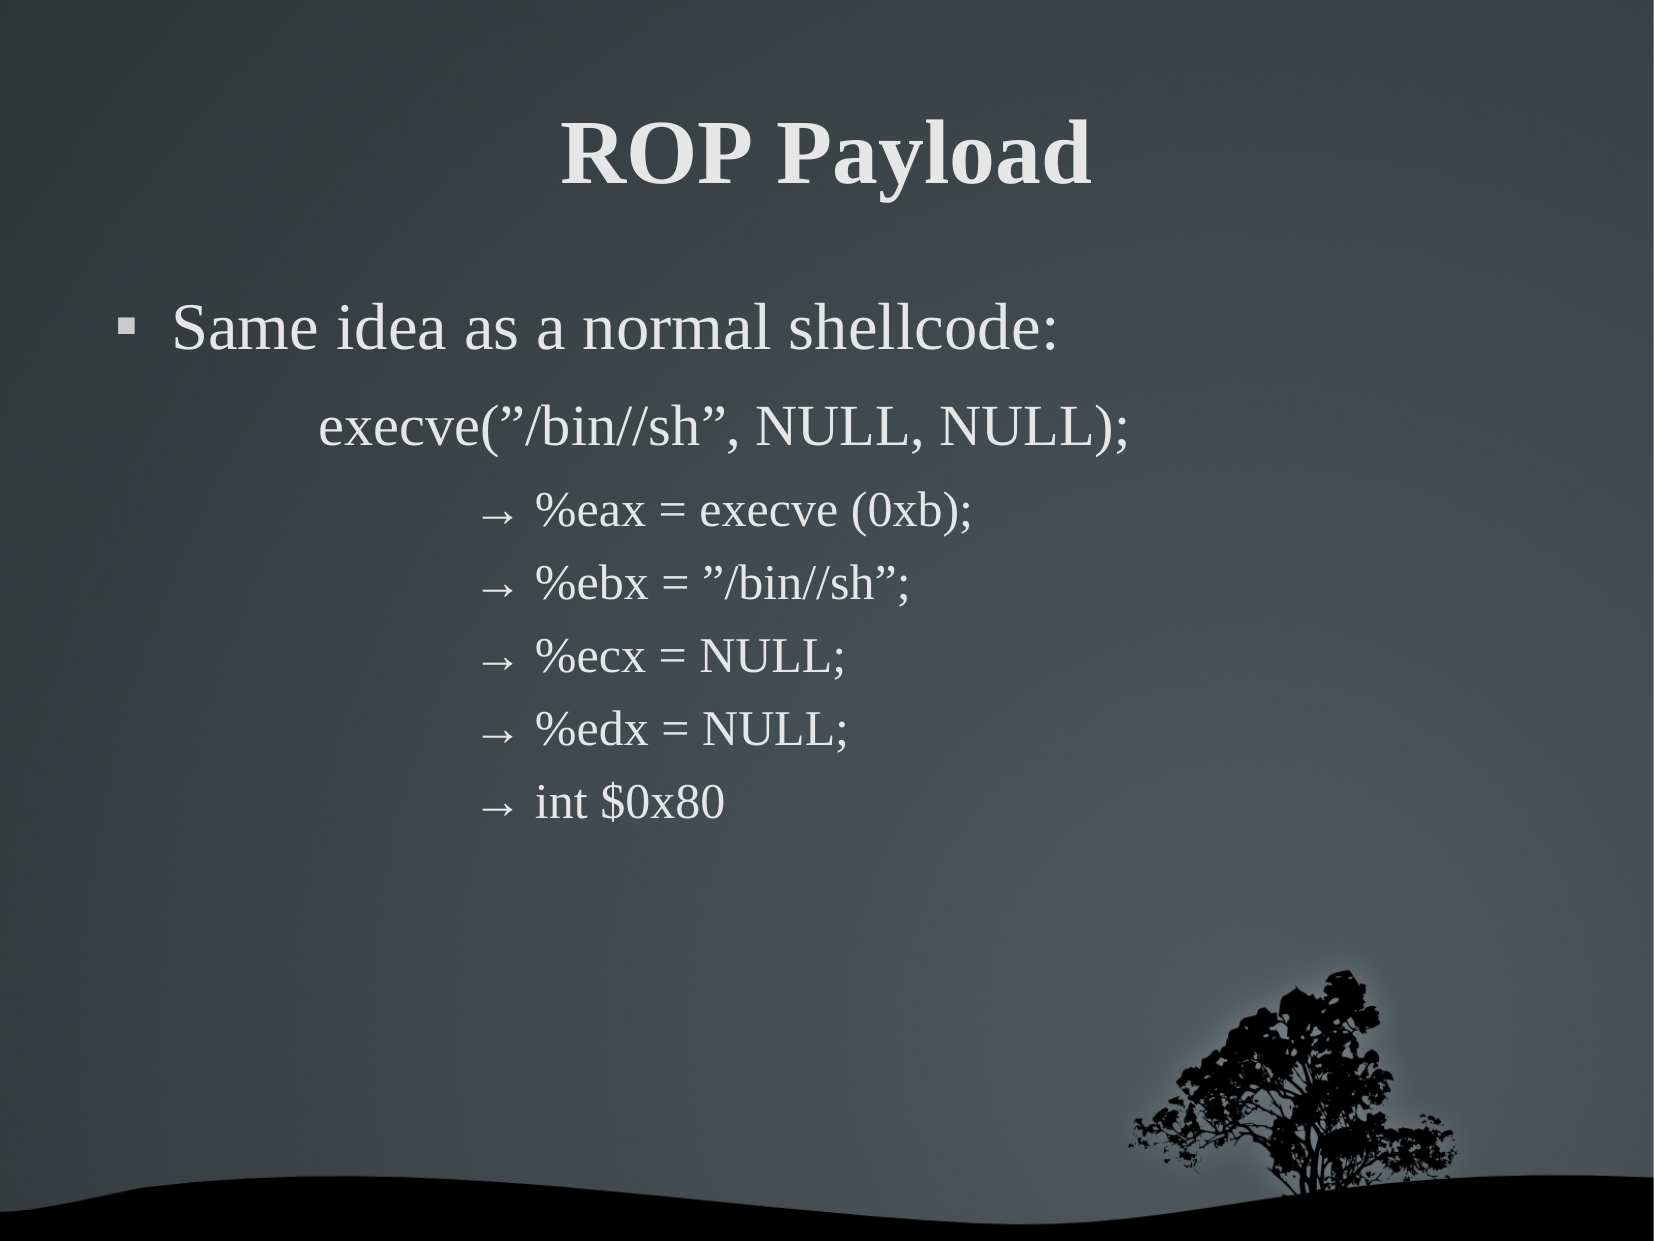

# ROP Payload
Same idea as a normal shellcode:
execve(”/bin//sh”, NULL, NULL);
→ %eax = execve (0xb);
→ %ebx = ”/bin//sh”;
→ %ecx = NULL;
→ %edx = NULL;
→ int $0x80